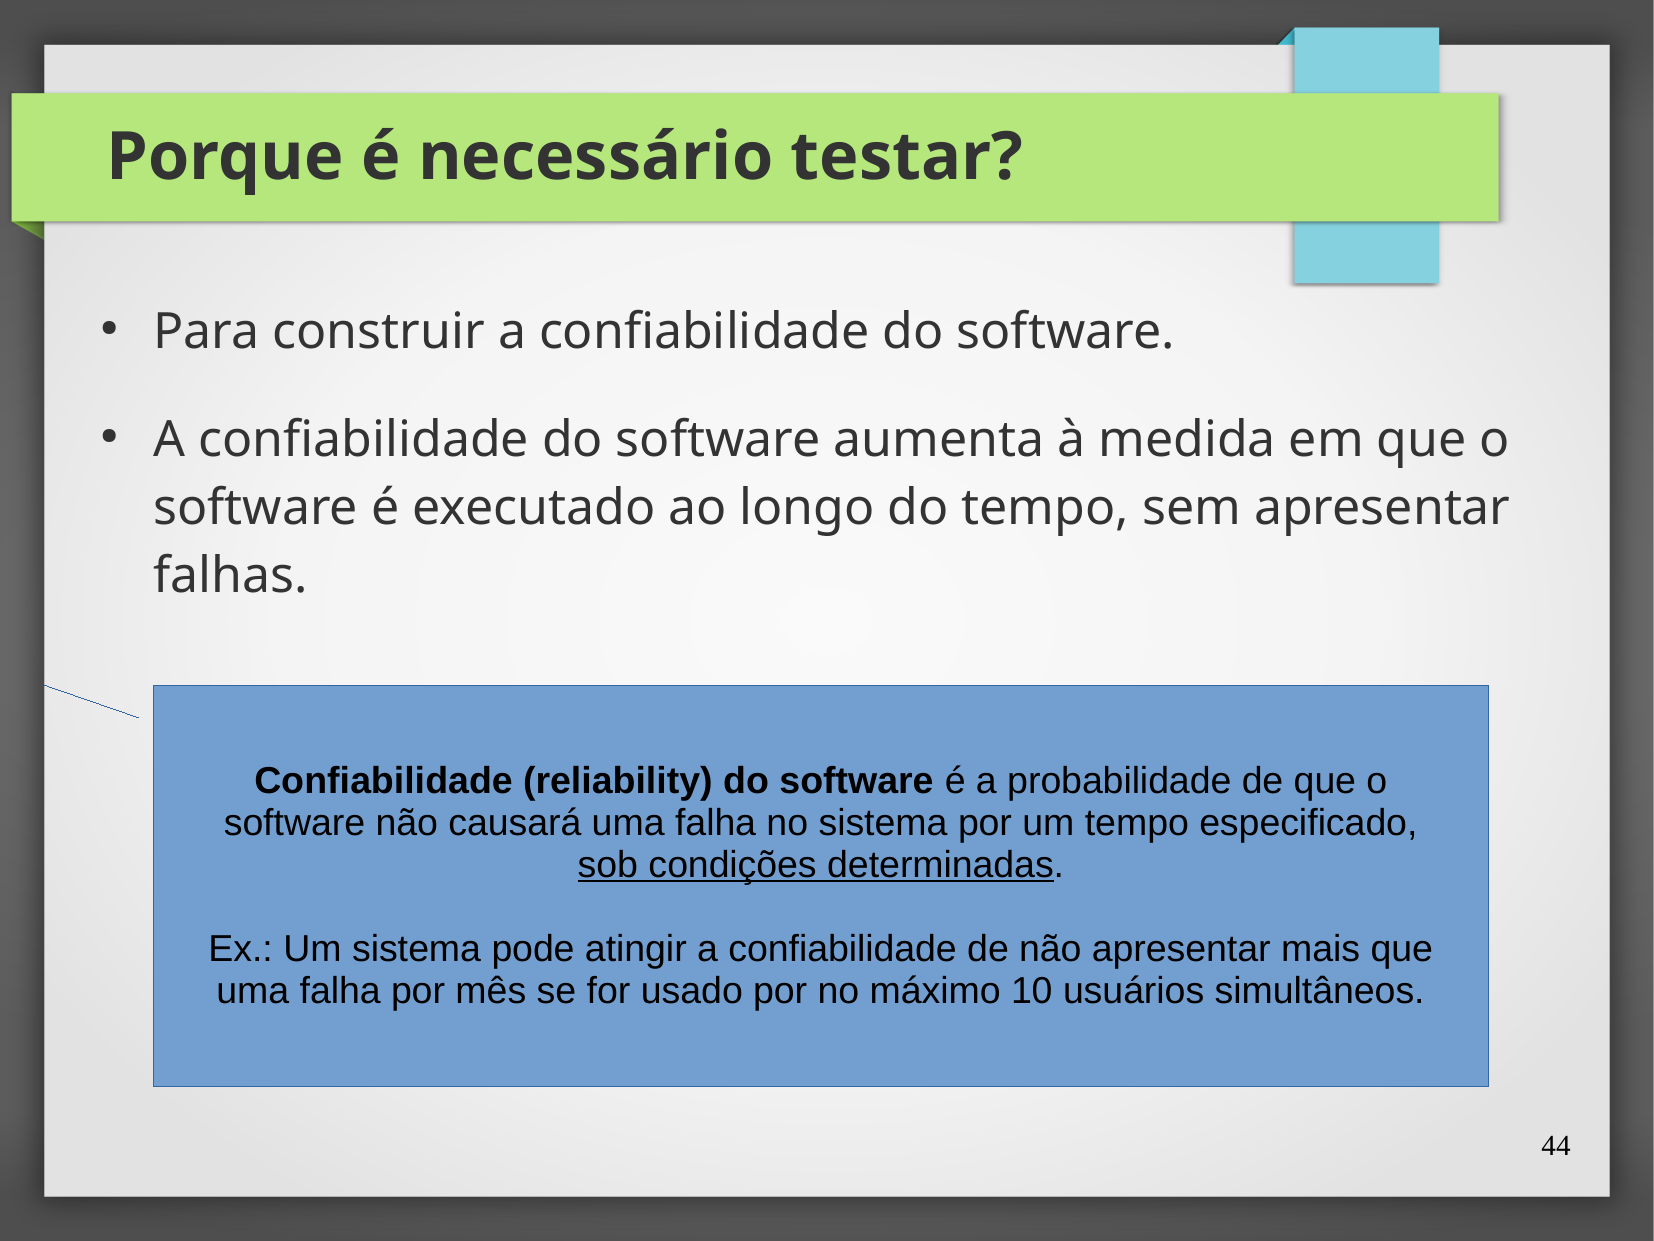

# Porque é necessário testar?
Para construir a confiabilidade do software.
A confiabilidade do software aumenta à medida em que o software é executado ao longo do tempo, sem apresentar falhas.
Confiabilidade (reliability) do software é a probabilidade de que o
software não causará uma falha no sistema por um tempo especificado,
sob condições determinadas.
Ex.: Um sistema pode atingir a confiabilidade de não apresentar mais que
uma falha por mês se for usado por no máximo 10 usuários simultâneos.
44